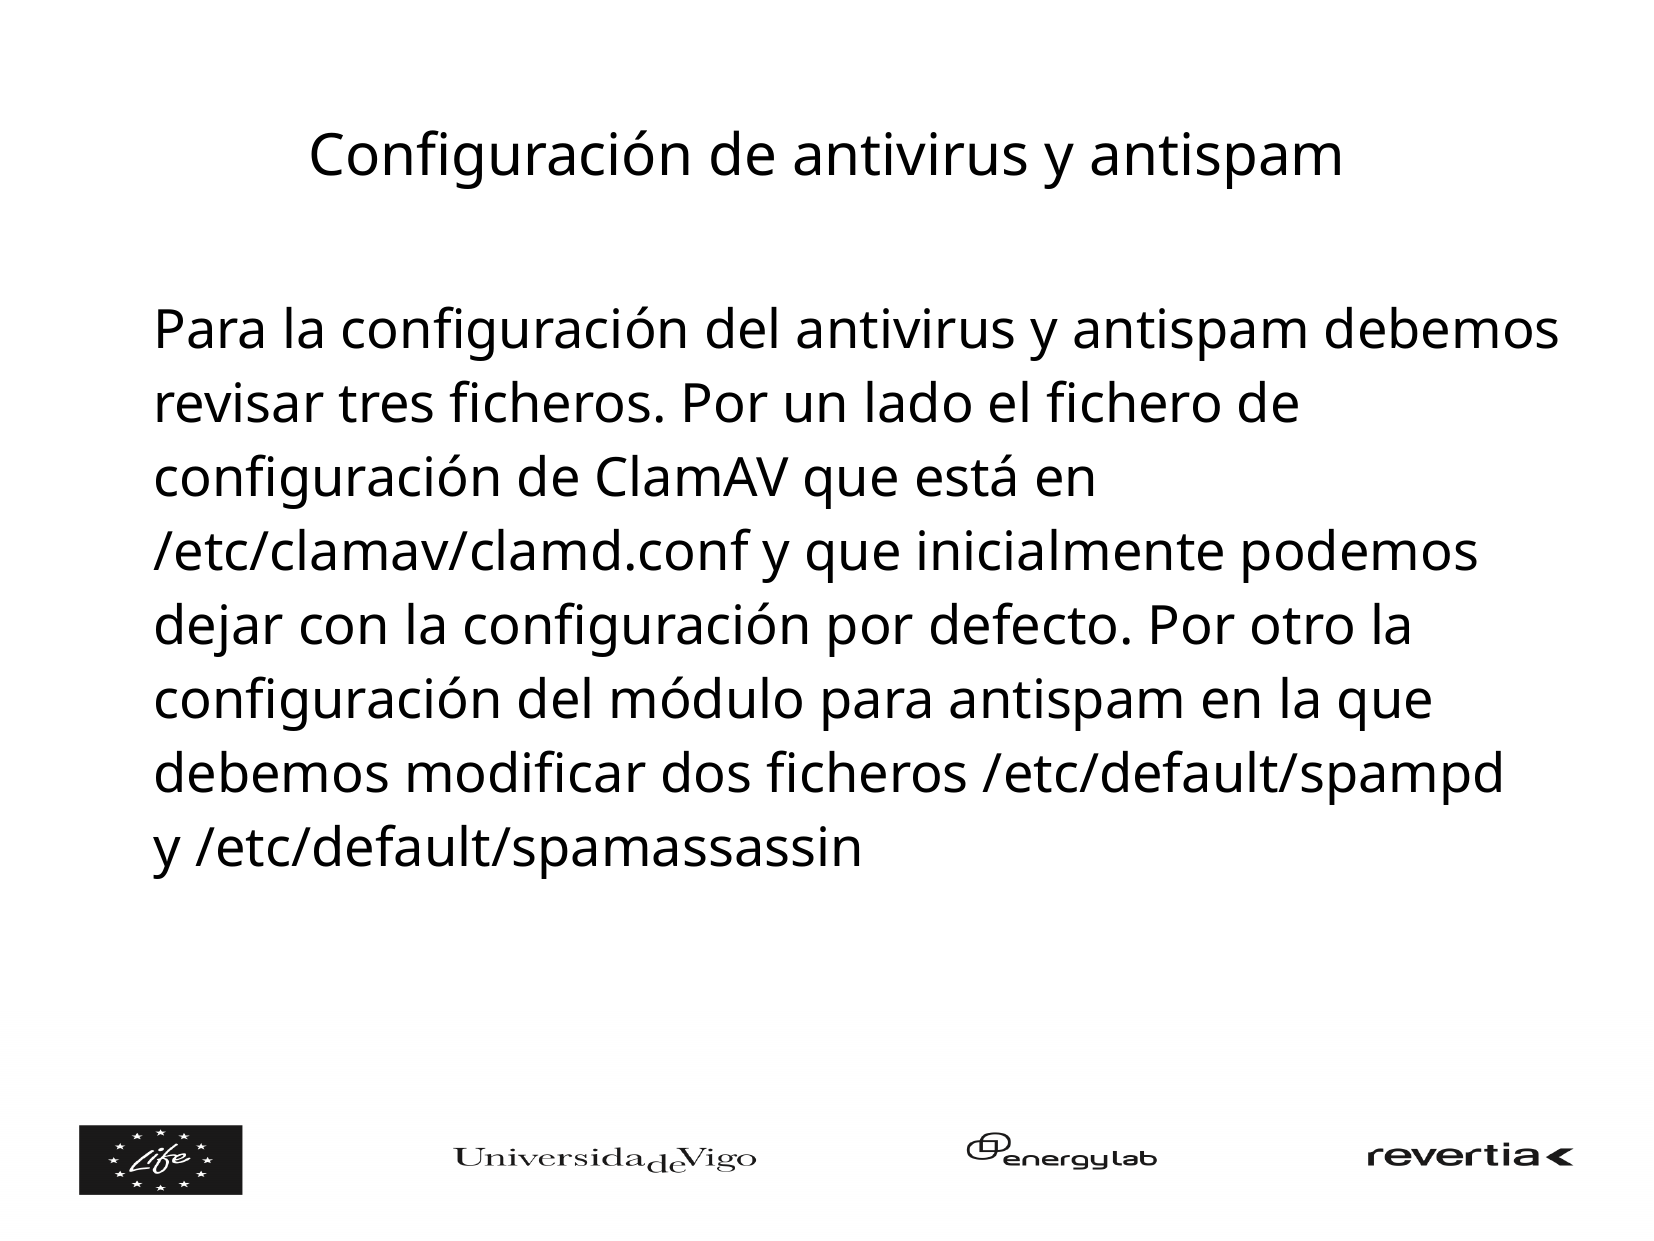

# Configuración de antivirus y antispam
Para la configuración del antivirus y antispam debemos revisar tres ficheros. Por un lado el fichero de configuración de ClamAV que está en /etc/clamav/clamd.conf y que inicialmente podemos dejar con la configuración por defecto. Por otro la configuración del módulo para antispam en la que debemos modificar dos ficheros /etc/default/spampd y /etc/default/spamassassin